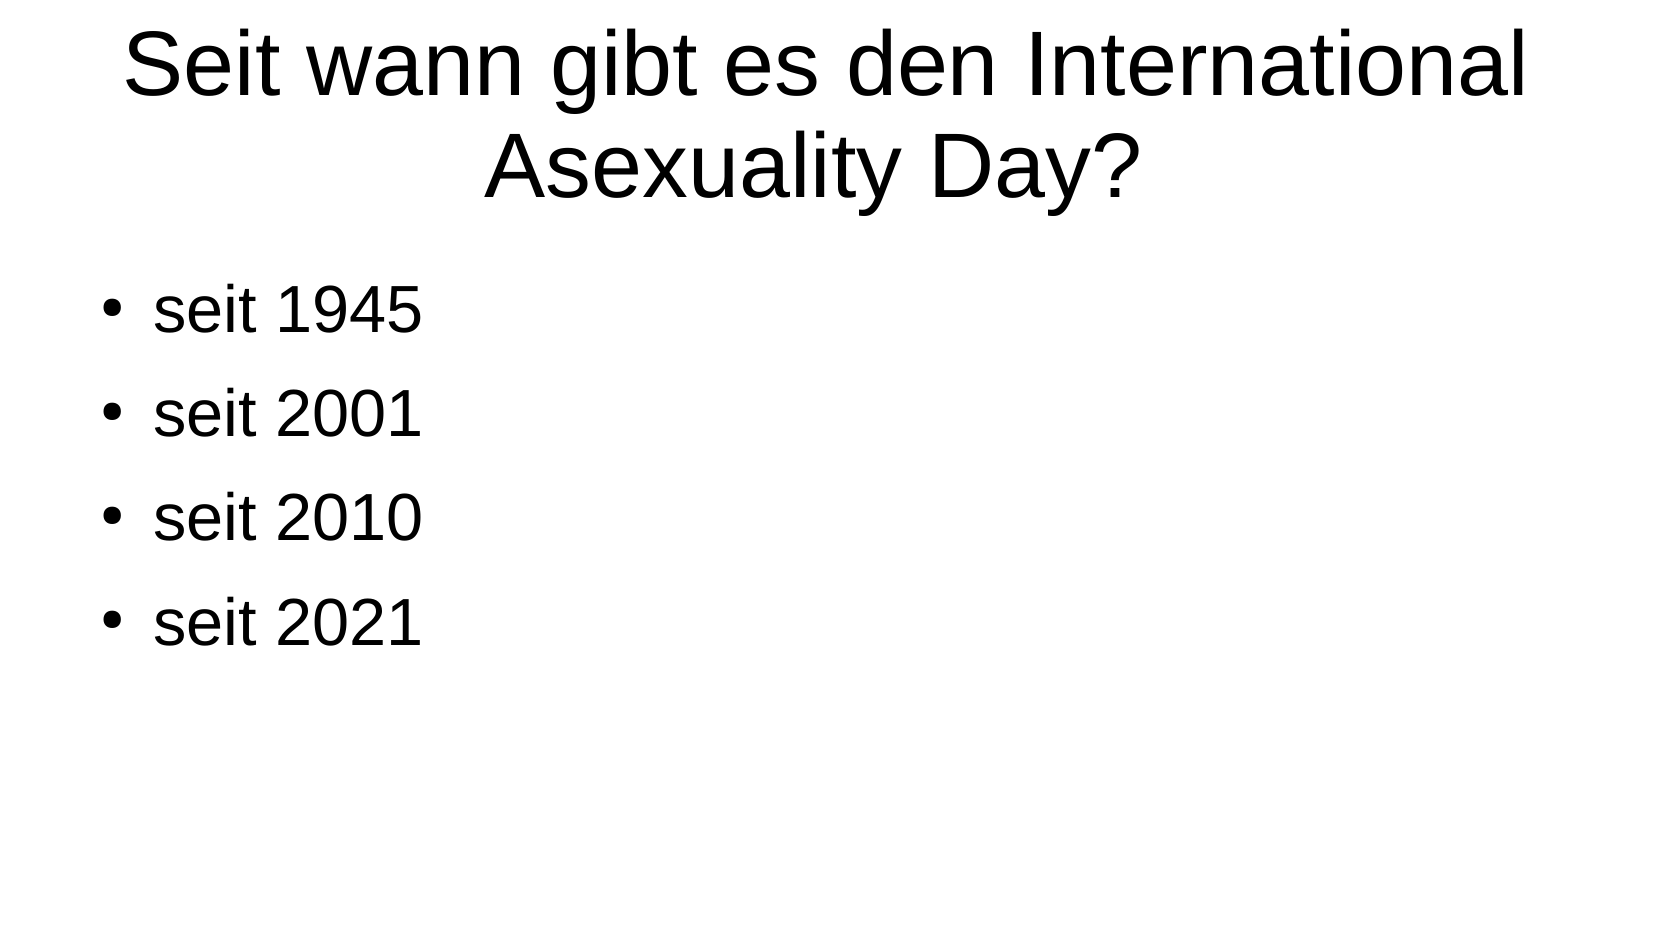

# Seit wann gibt es den International Asexuality Day?
seit 1945
seit 2001
seit 2010
seit 2021